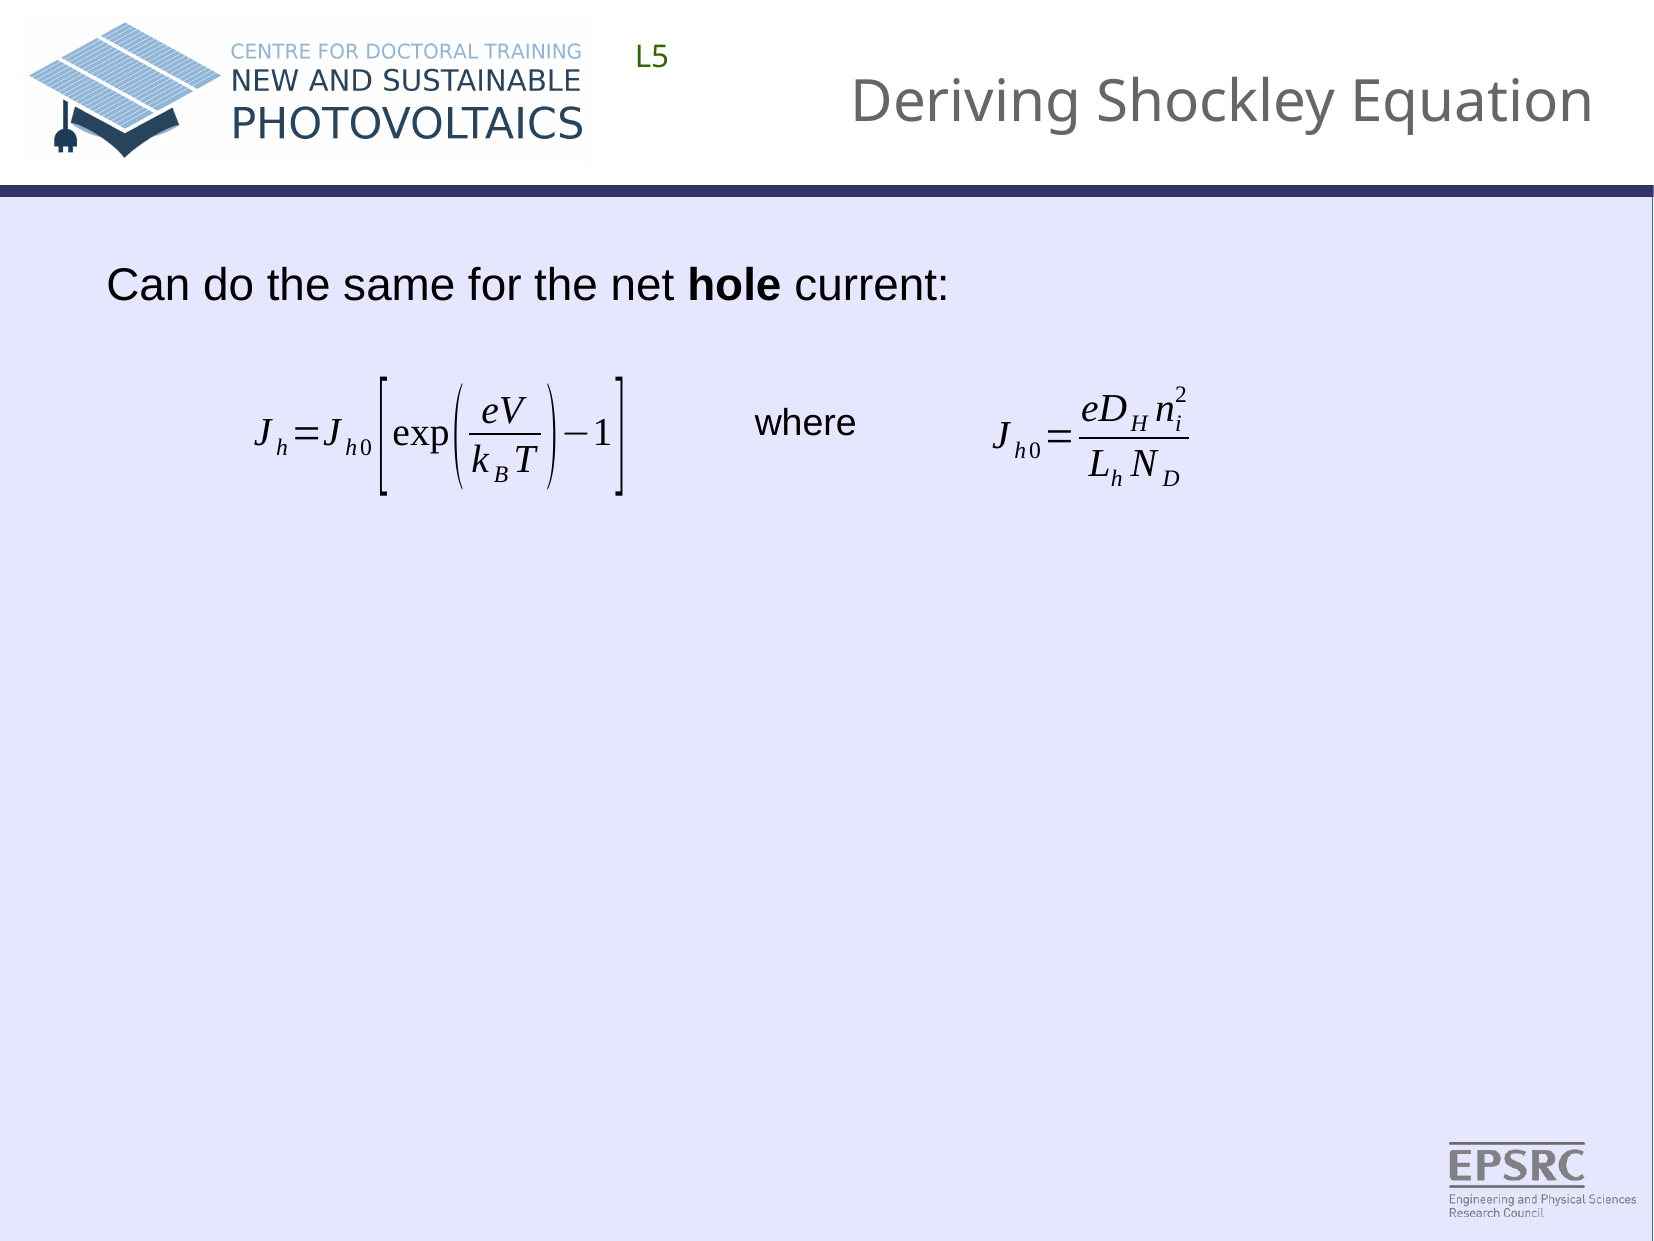

L5
Deriving Shockley Equation
Can do the same for the net hole current:
where